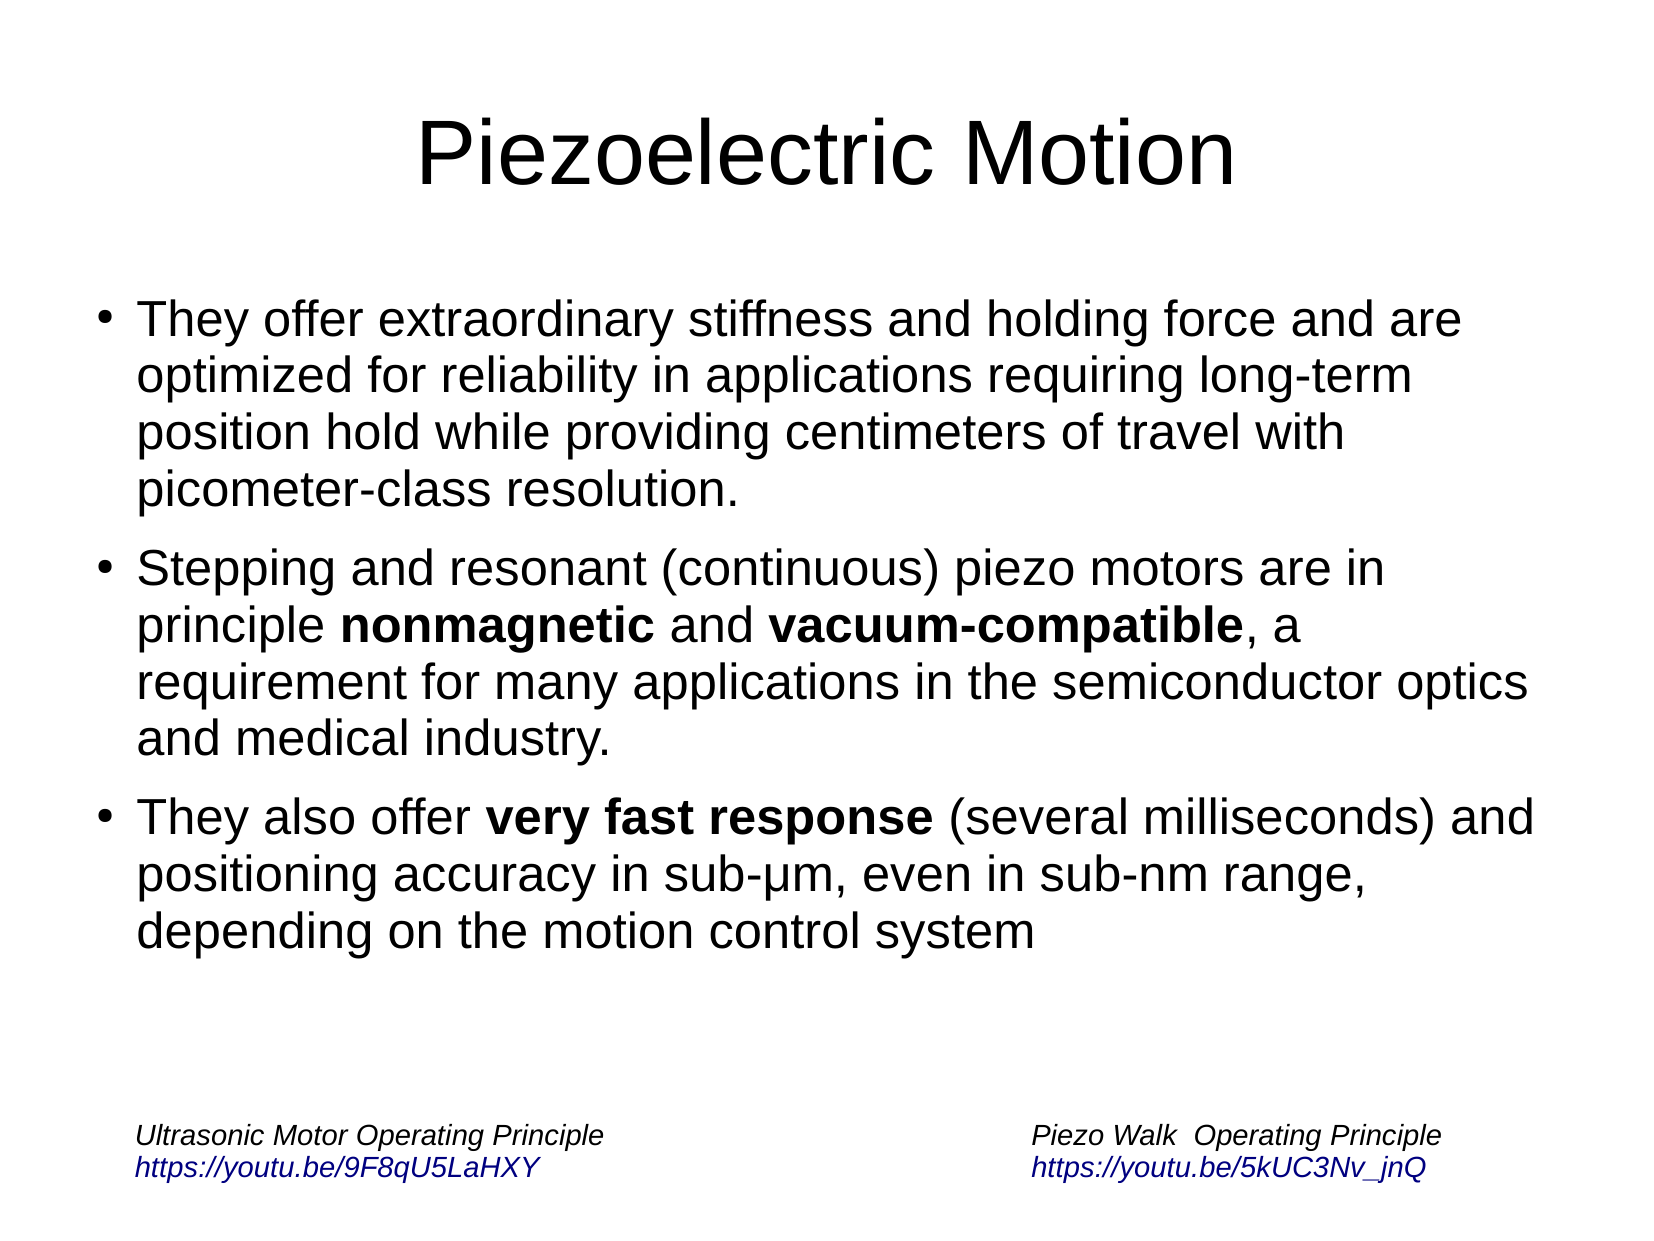

# Piezoelectric Motion
They offer extraordinary stiffness and holding force and are optimized for reliability in applications requiring long-term position hold while providing centimeters of travel with picometer-class resolution.
Stepping and resonant (continuous) piezo motors are in principle nonmagnetic and vacuum-compatible, a requirement for many applications in the semiconductor optics and medical industry.
They also offer very fast response (several milliseconds) and positioning accuracy in sub-μm, even in sub-nm range, depending on the motion control system
Ultrasonic Motor Operating Principle
https://youtu.be/9F8qU5LaHXY
Piezo Walk Operating Principle
https://youtu.be/5kUC3Nv_jnQ